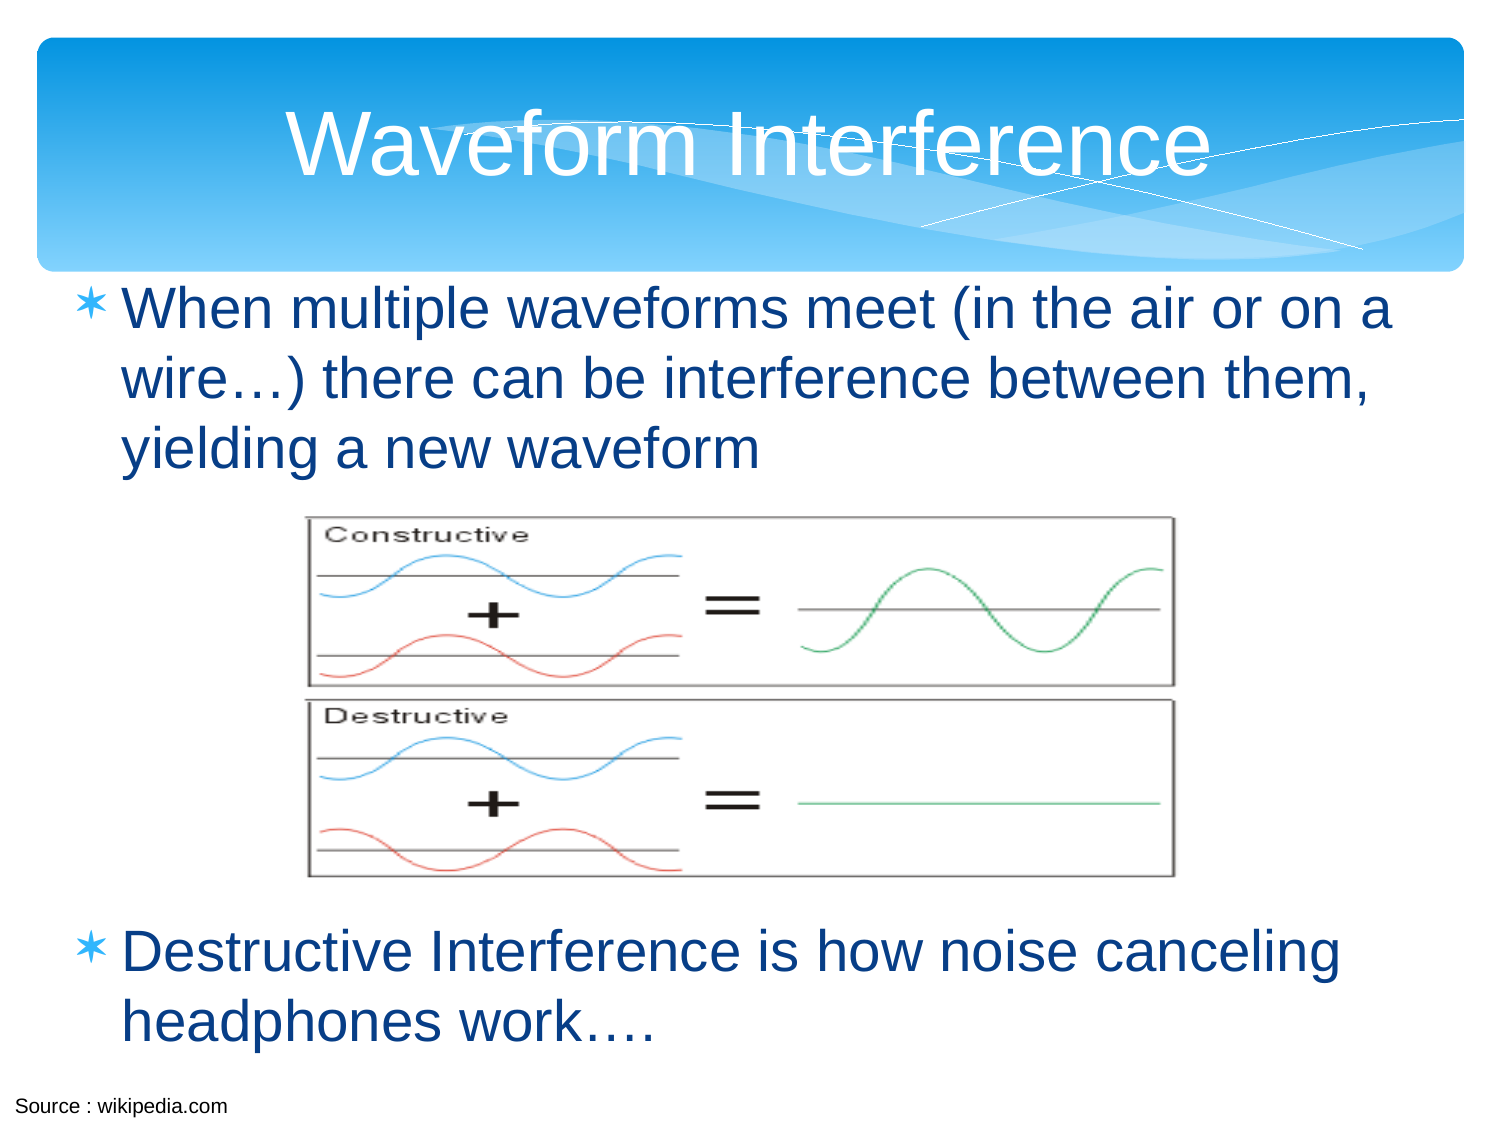

# Waveform Interference
When multiple waveforms meet (in the air or on a wire…) there can be interference between them, yielding a new waveform
Destructive Interference is how noise canceling
headphones work….
Source : wikipedia.com